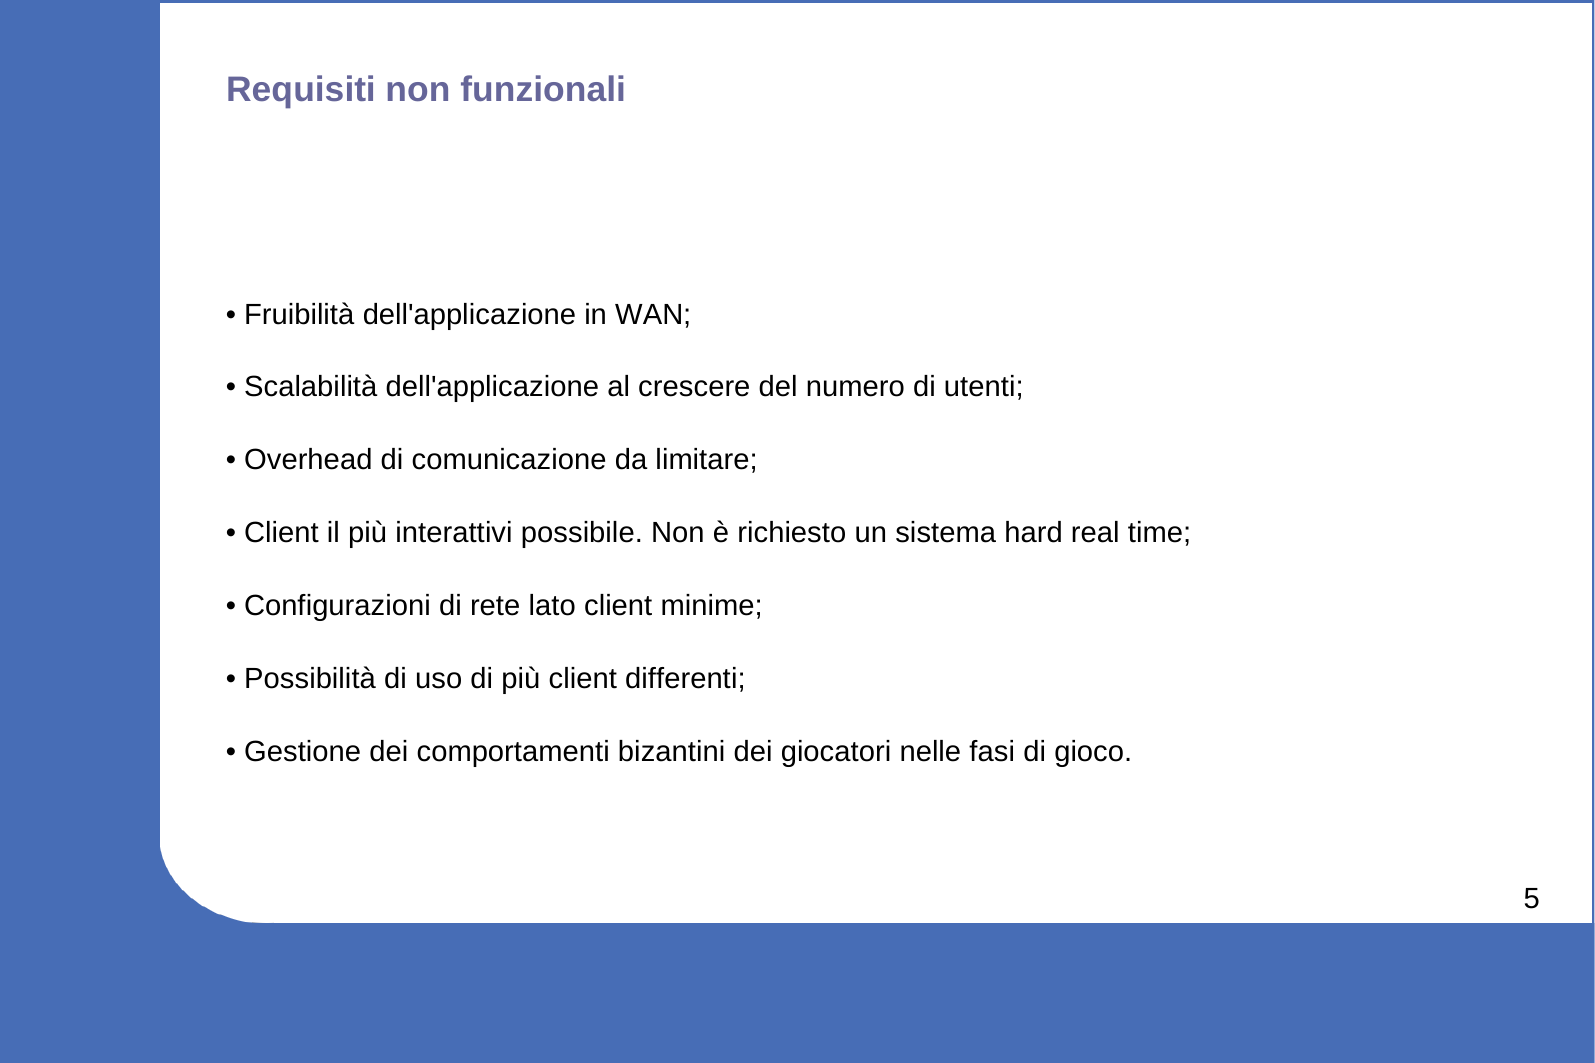

# Requisiti non funzionali
 Fruibilità dell'applicazione in WAN;
 Scalabilità dell'applicazione al crescere del numero di utenti;
 Overhead di comunicazione da limitare;
 Client il più interattivi possibile. Non è richiesto un sistema hard real time;
 Configurazioni di rete lato client minime;
 Possibilità di uso di più client differenti;
 Gestione dei comportamenti bizantini dei giocatori nelle fasi di gioco.
5